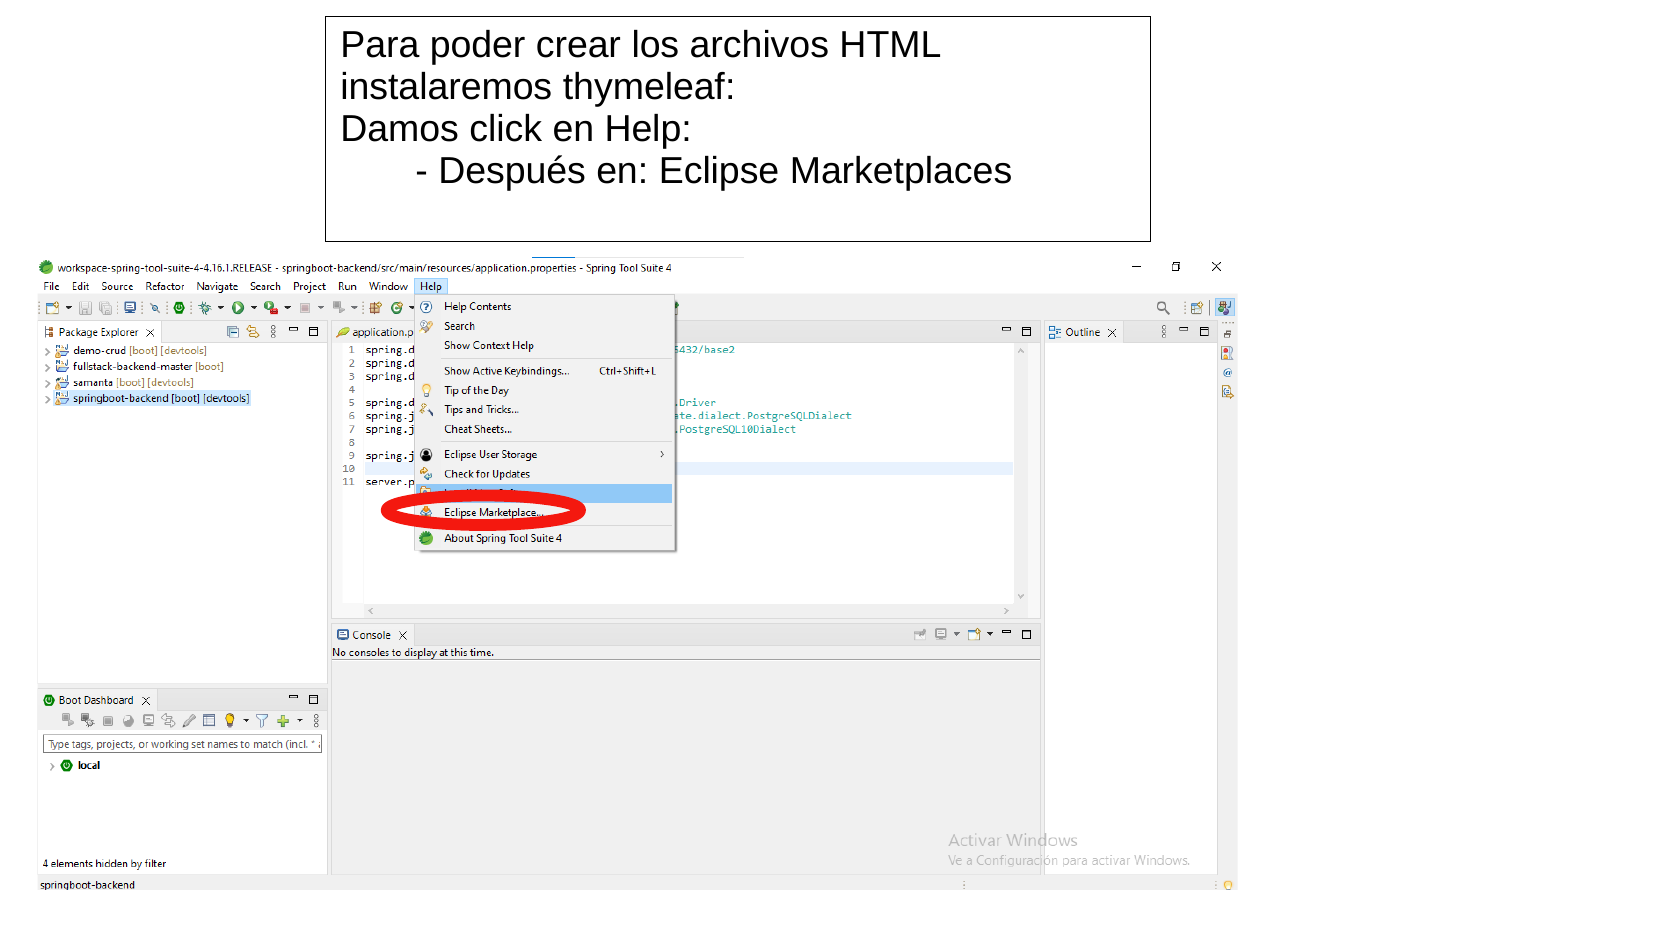

Para poder crear los archivos HTML instalaremos thymeleaf:
Damos click en Help:
	- Después en: Eclipse Marketplaces